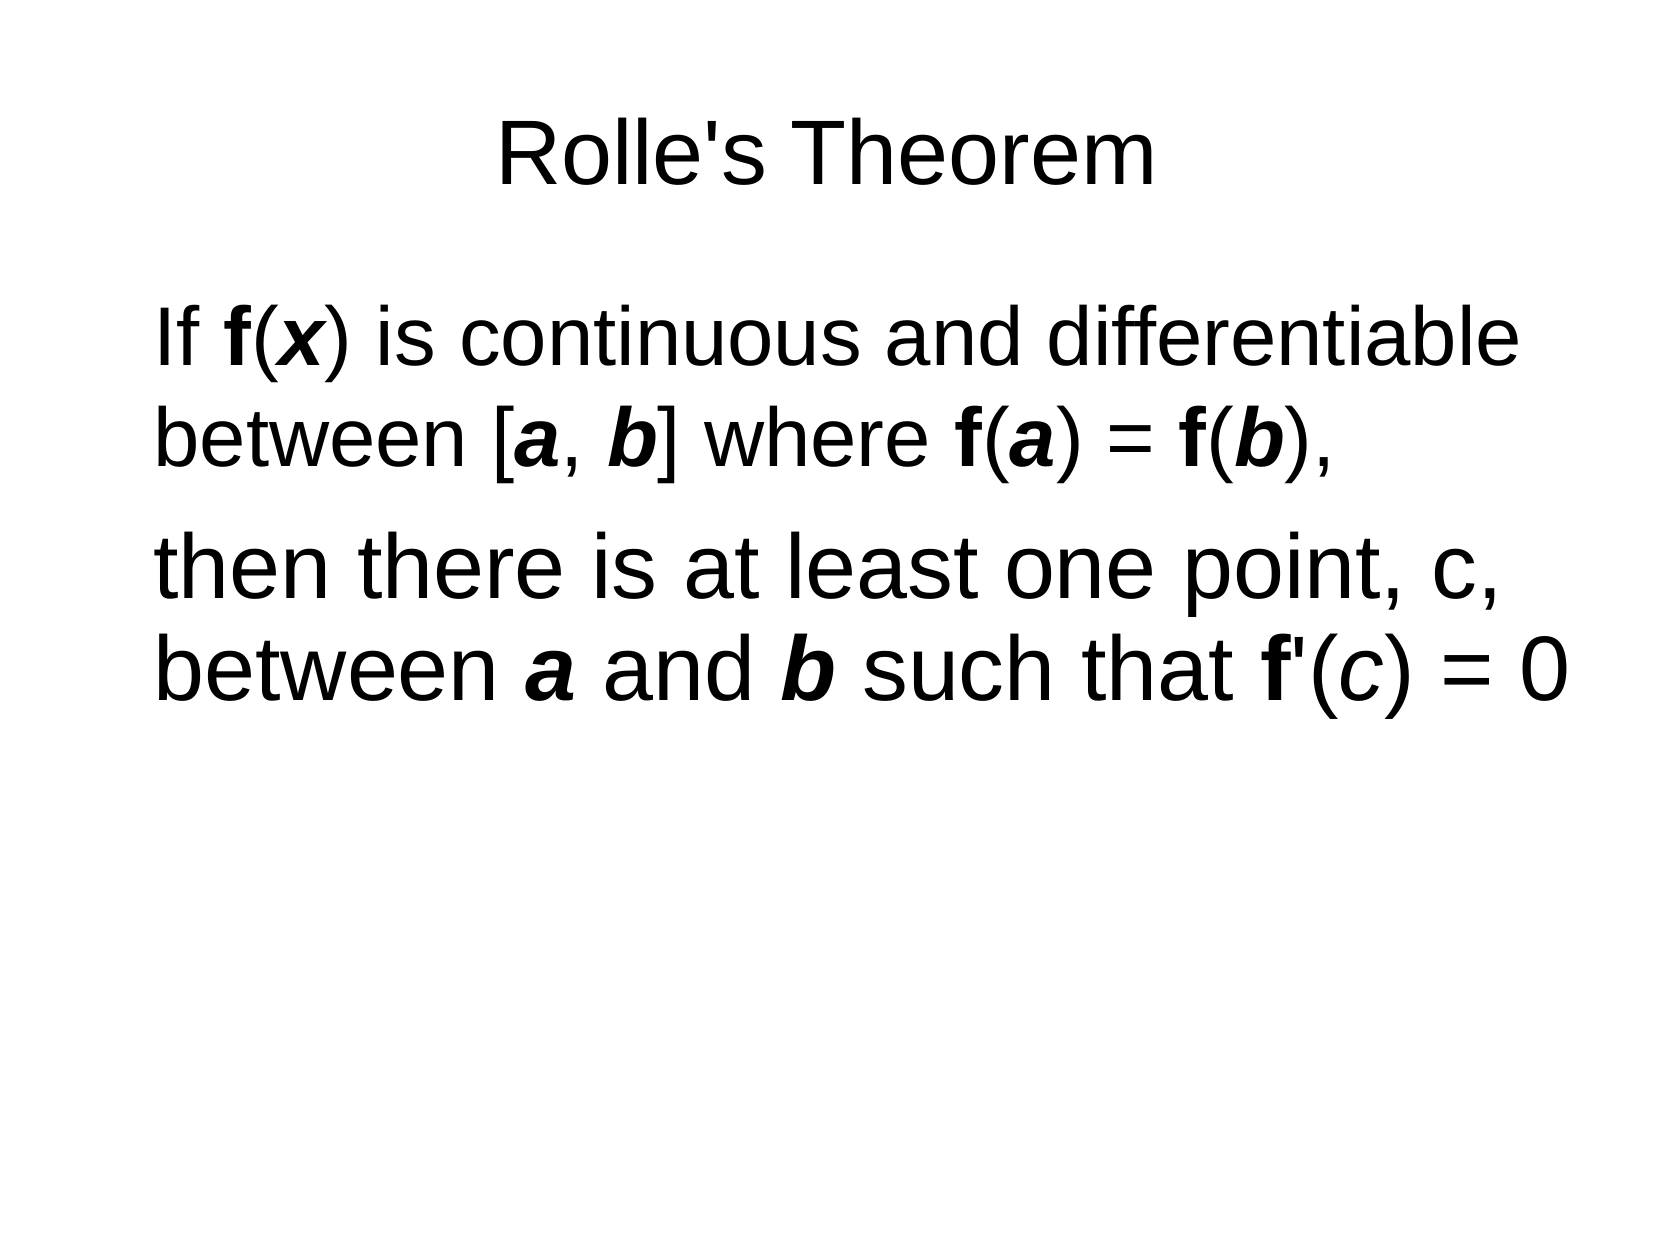

# Rolle's Theorem
If f(x) is continuous and differentiable between [a, b] where f(a) = f(b),
then there is at least one point, c, between a and b such that f'(c) = 0